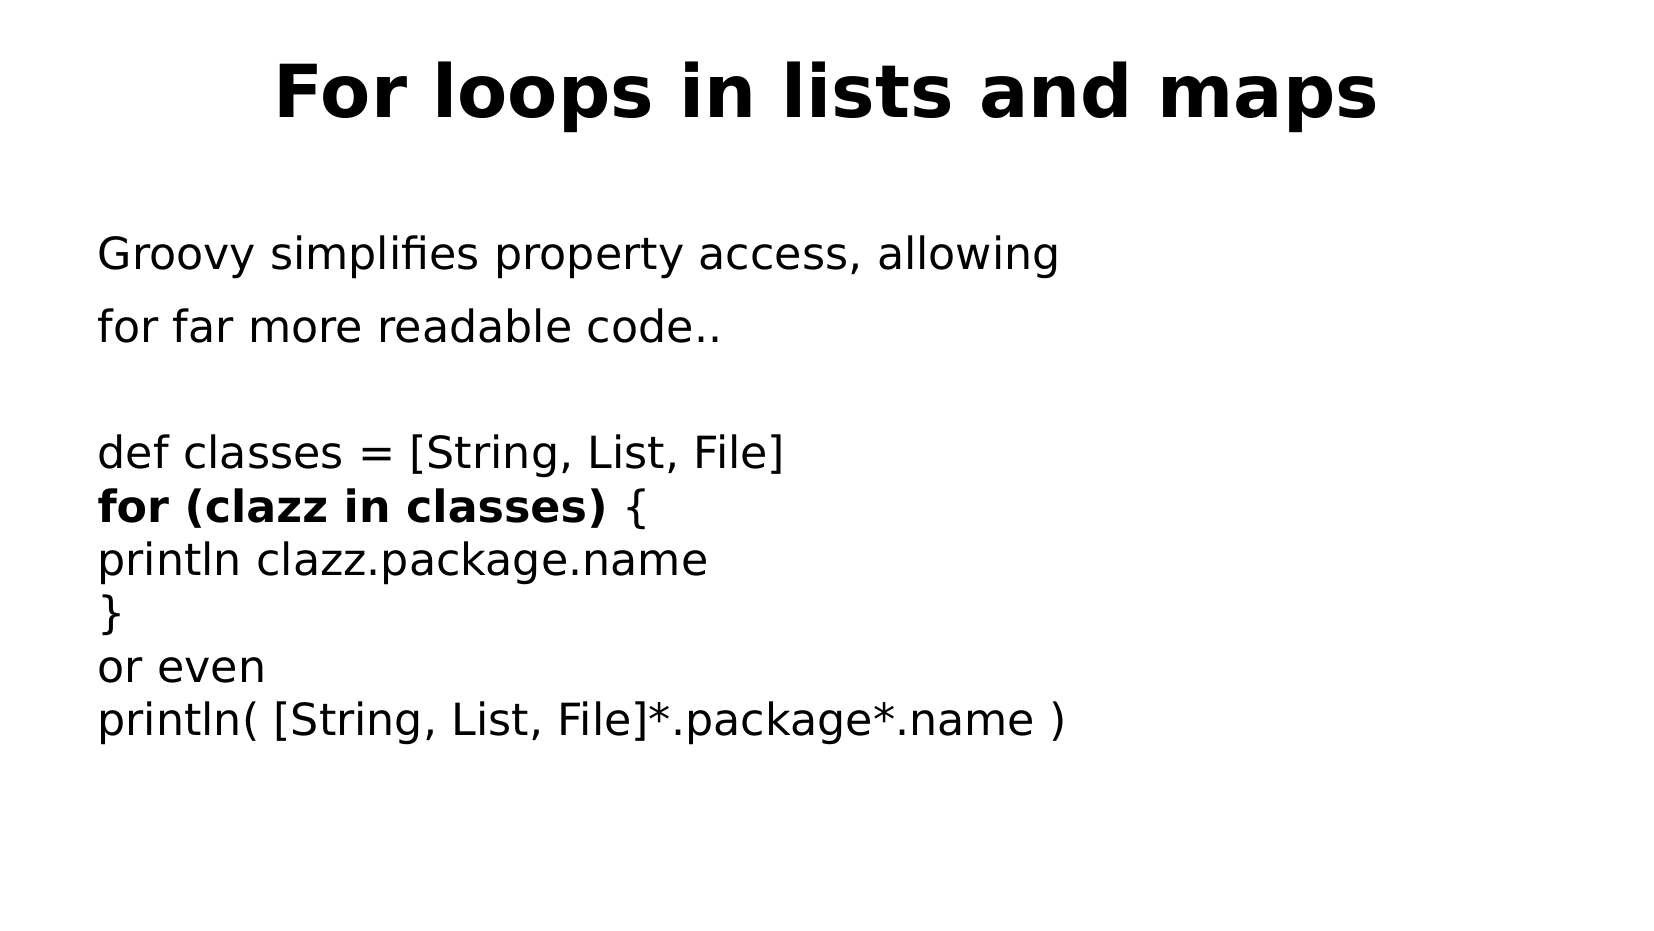

# For loops in lists and maps
Groovy simplifies property access, allowing
for far more readable code..
def classes = [String, List, File]
for (clazz in classes) {
println clazz.package.name
}
or even
println( [String, List, File]*.package*.name )